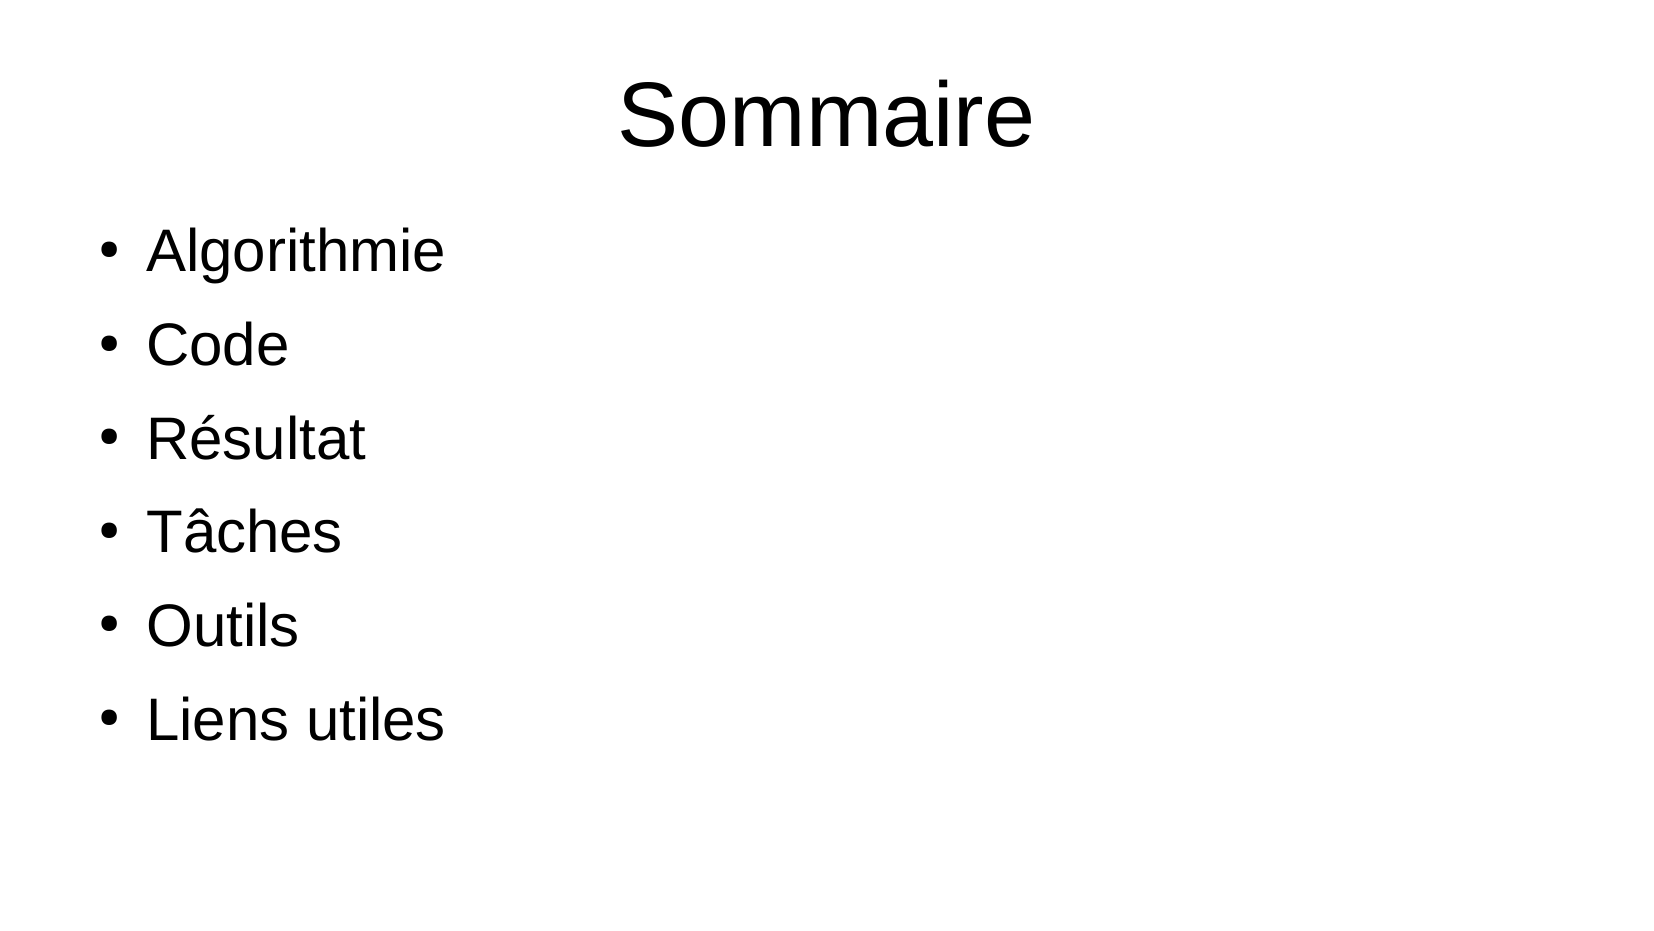

# Sommaire
Algorithmie
Code
Résultat
Tâches
Outils
Liens utiles